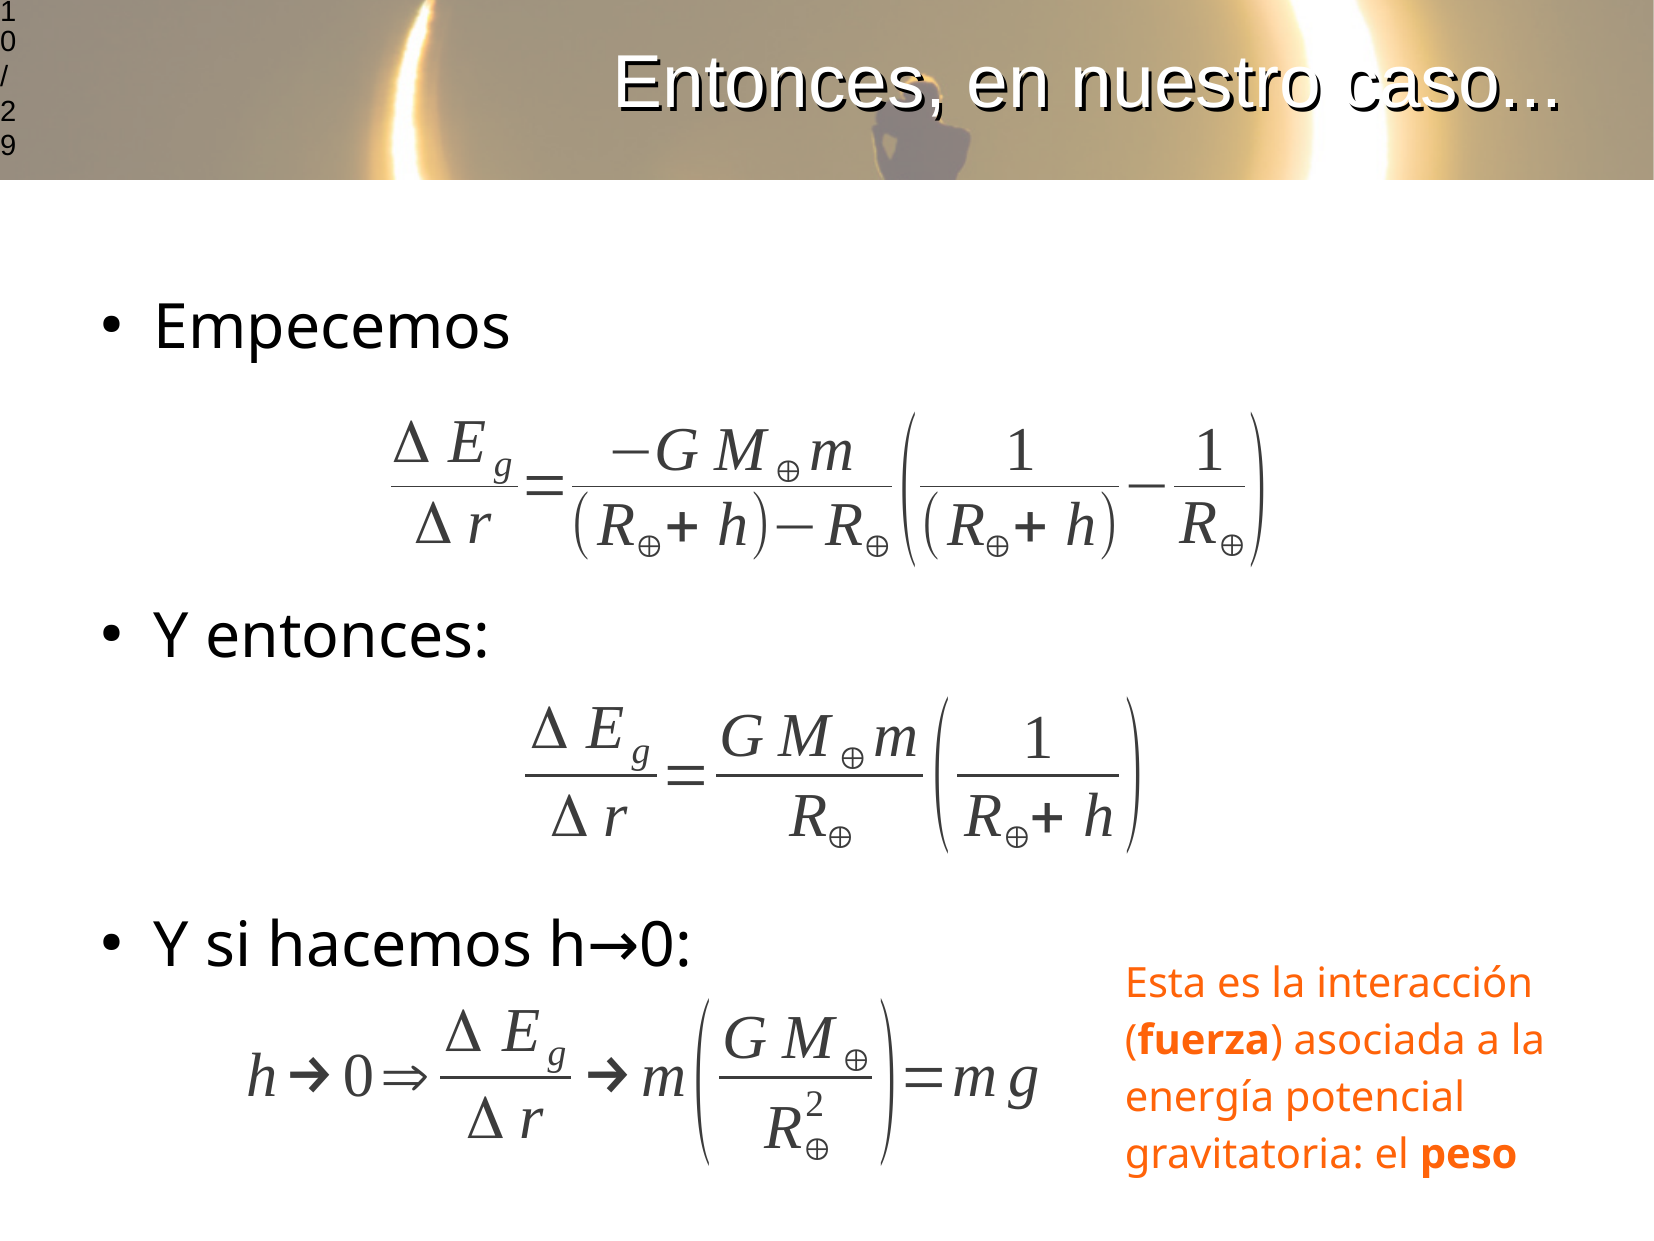

H. Asorey - A. Cutsaimanis - http://fisica1-unrn.blogspot.com
10
11 Apr 2012
Entonces, en nuestro caso...
# Empecemos
Y entonces:
Y si hacemos h→0:
Esta es la interacción (fuerza) asociada a la energía potencial gravitatoria: el peso